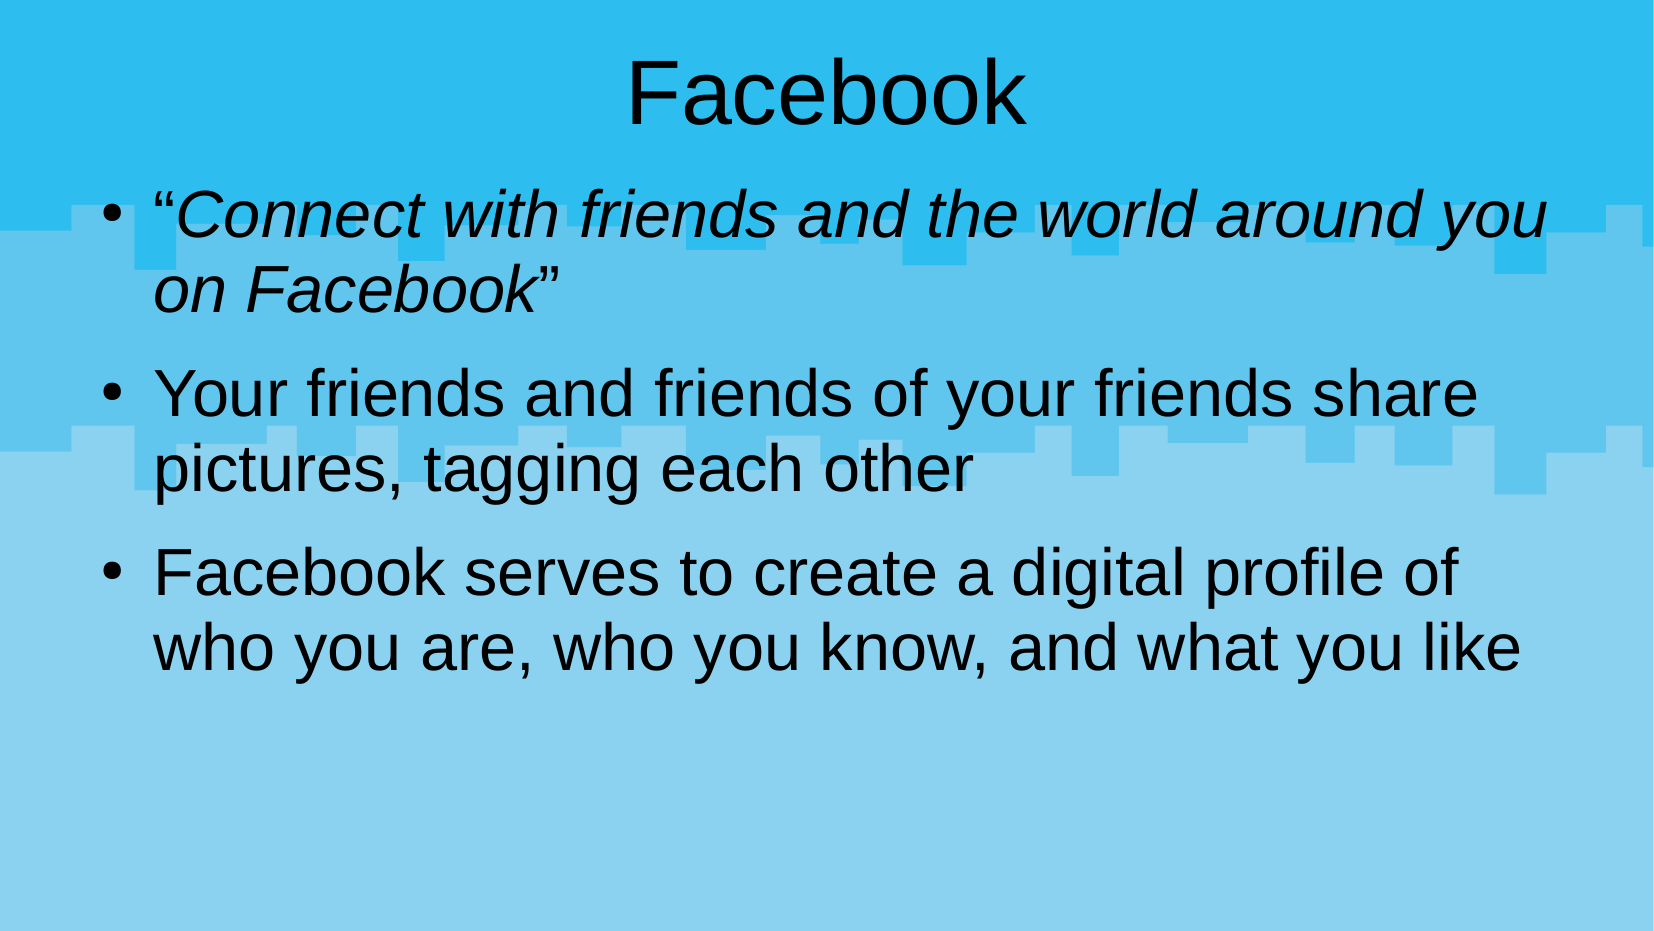

# Facebook
“Connect with friends and the world around you on Facebook”
Your friends and friends of your friends share pictures, tagging each other
Facebook serves to create a digital profile of who you are, who you know, and what you like